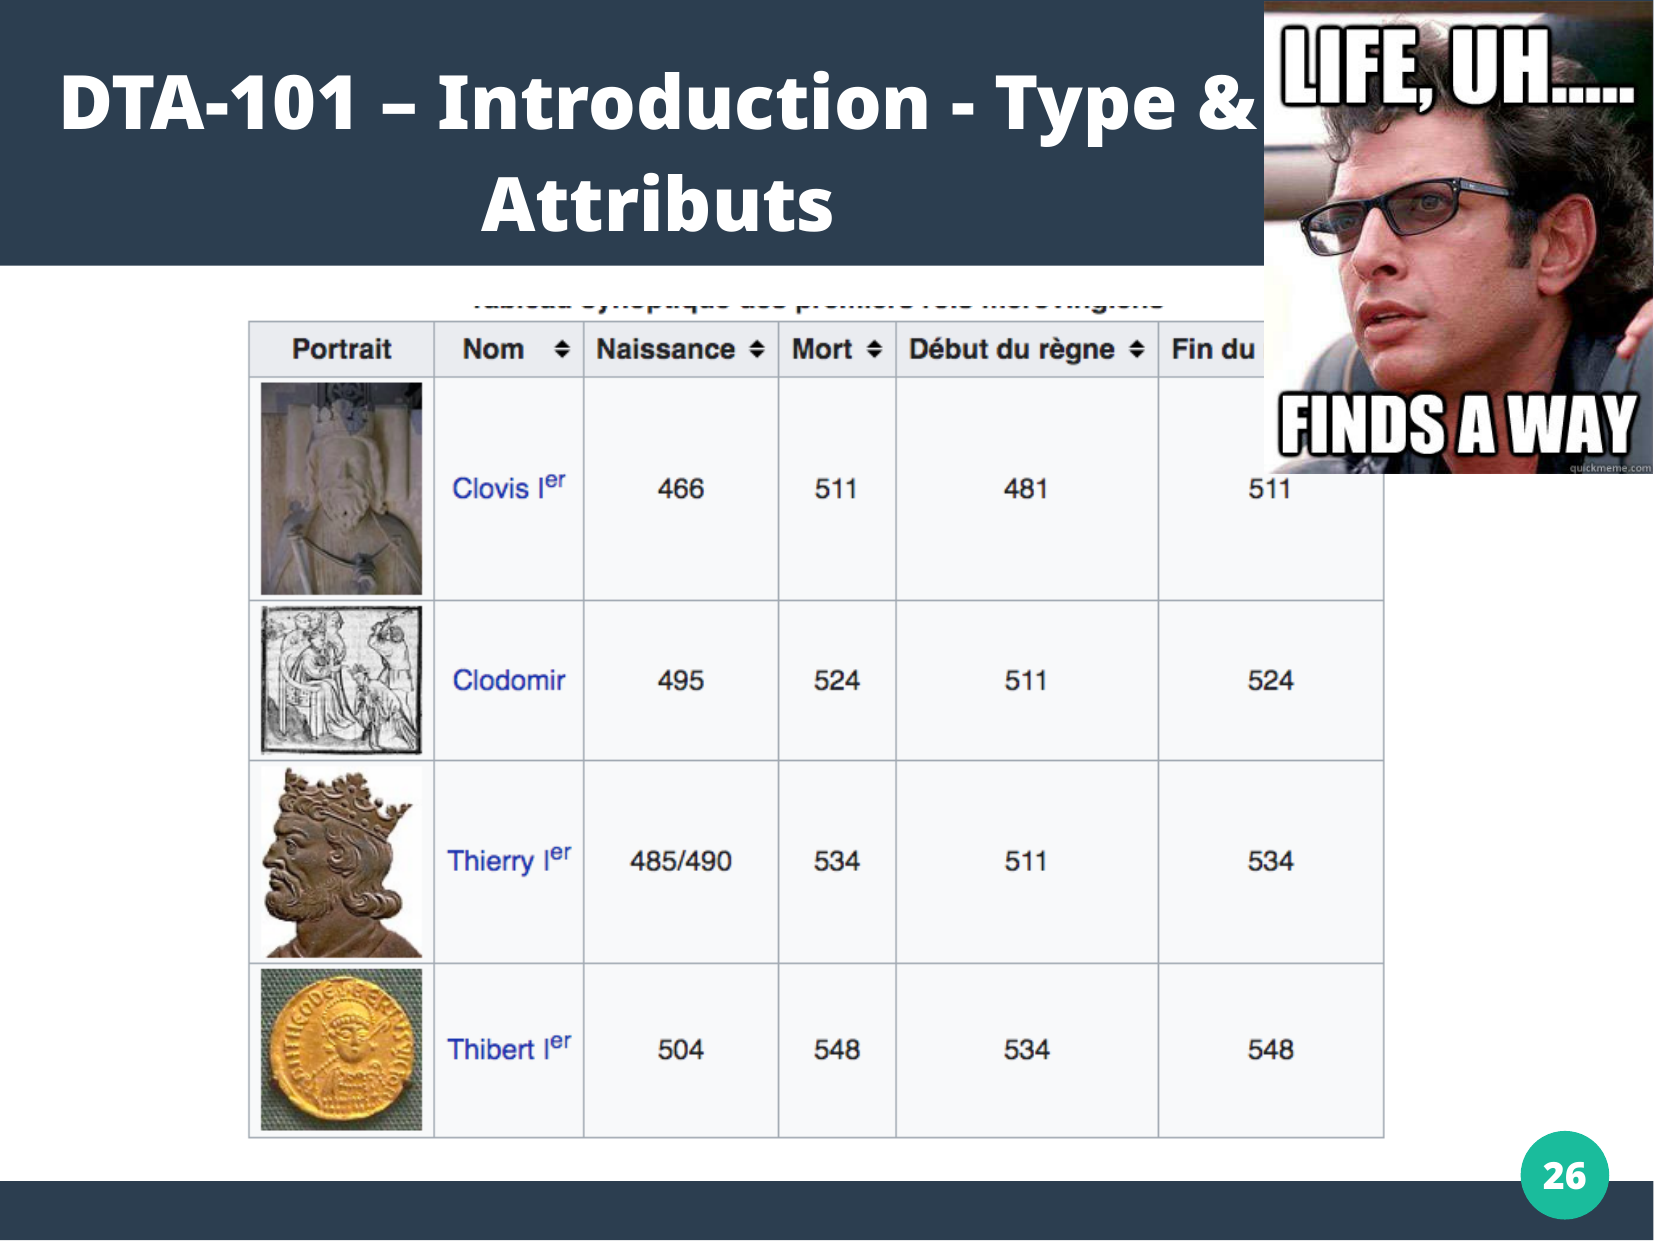

# DTA-101 – Introduction - Type & Attributs
26